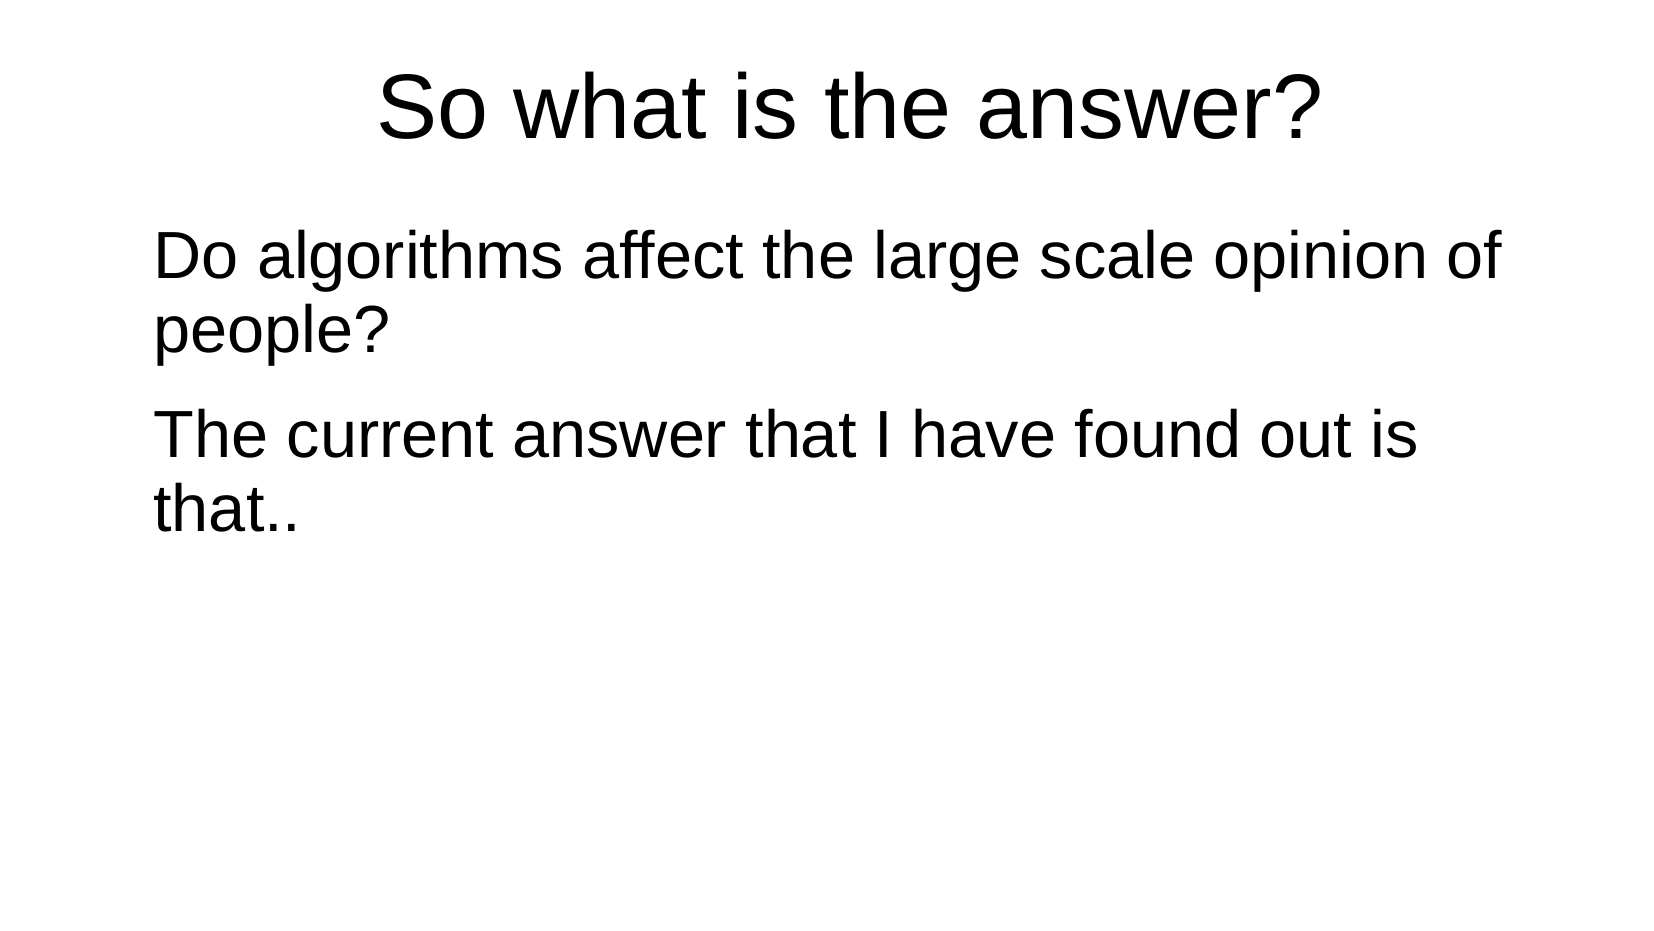

# So what is the answer?
Do algorithms affect the large scale opinion of people?
The current answer that I have found out is that..